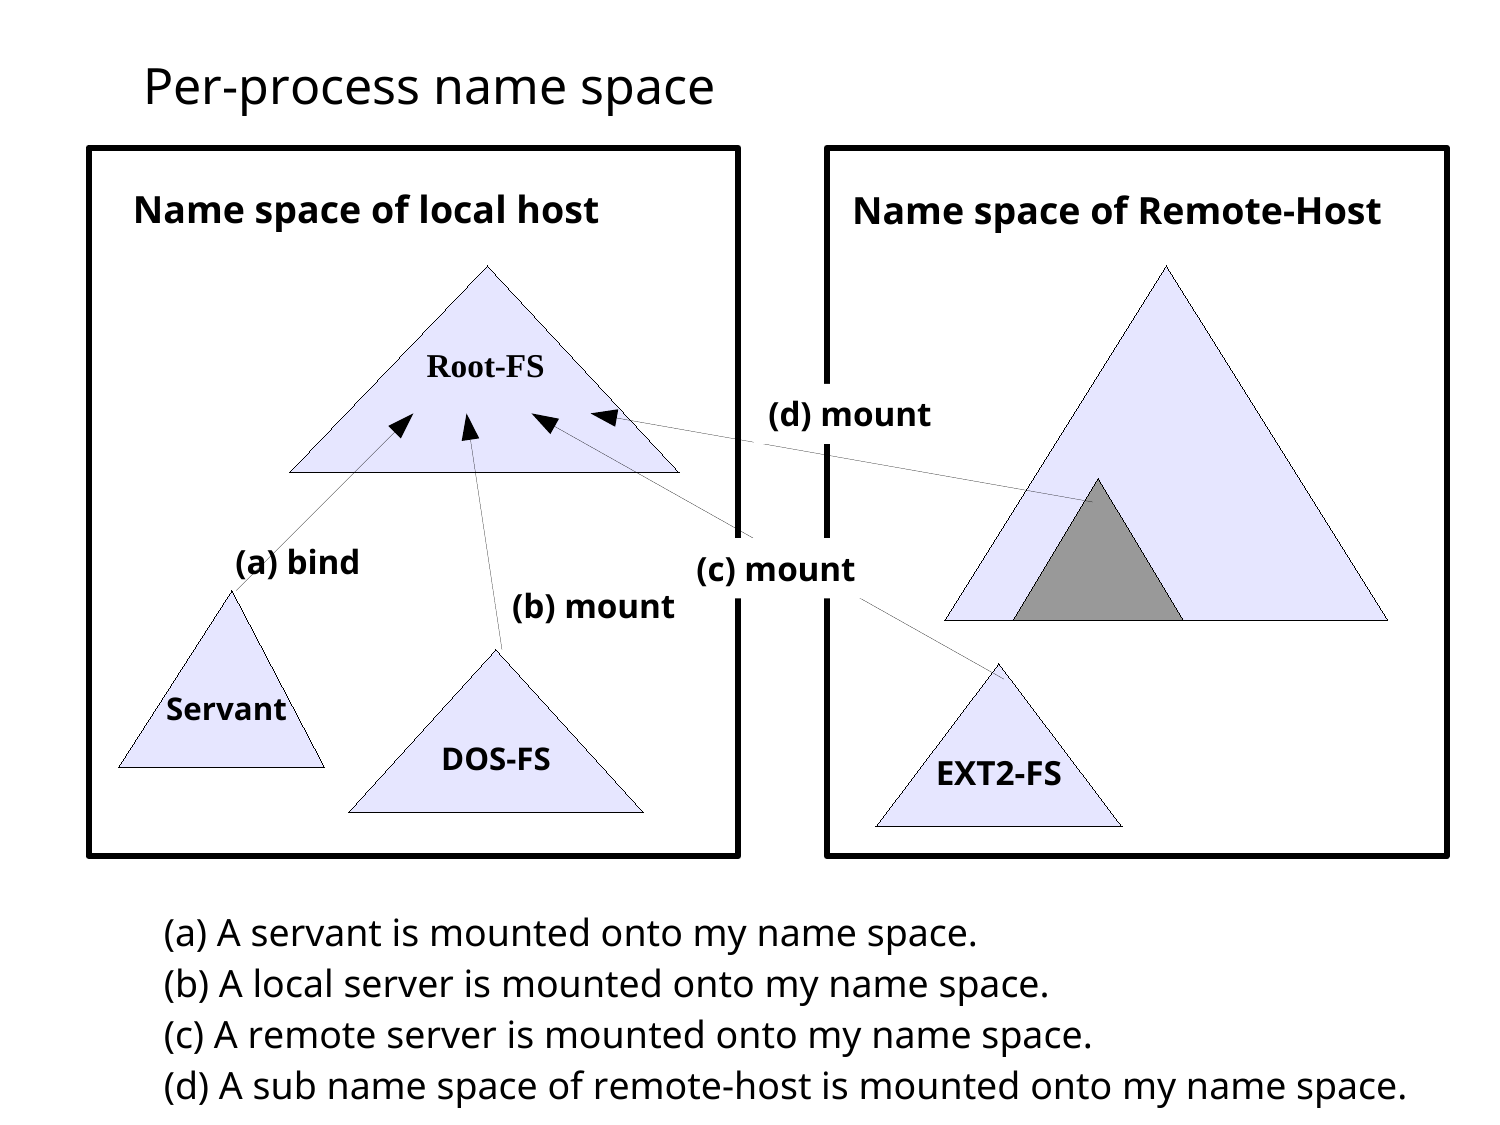

Per-process name space
Name space of local host
Name space of Remote-Host
Root-FS
(d) mount
(a) bind
(c) mount
(b) mount
Servant
DOS-FS
EXT2-FS
(a) A servant is mounted onto my name space.
(b) A local server is mounted onto my name space.
(c) A remote server is mounted onto my name space.
(d) A sub name space of remote-host is mounted onto my name space.